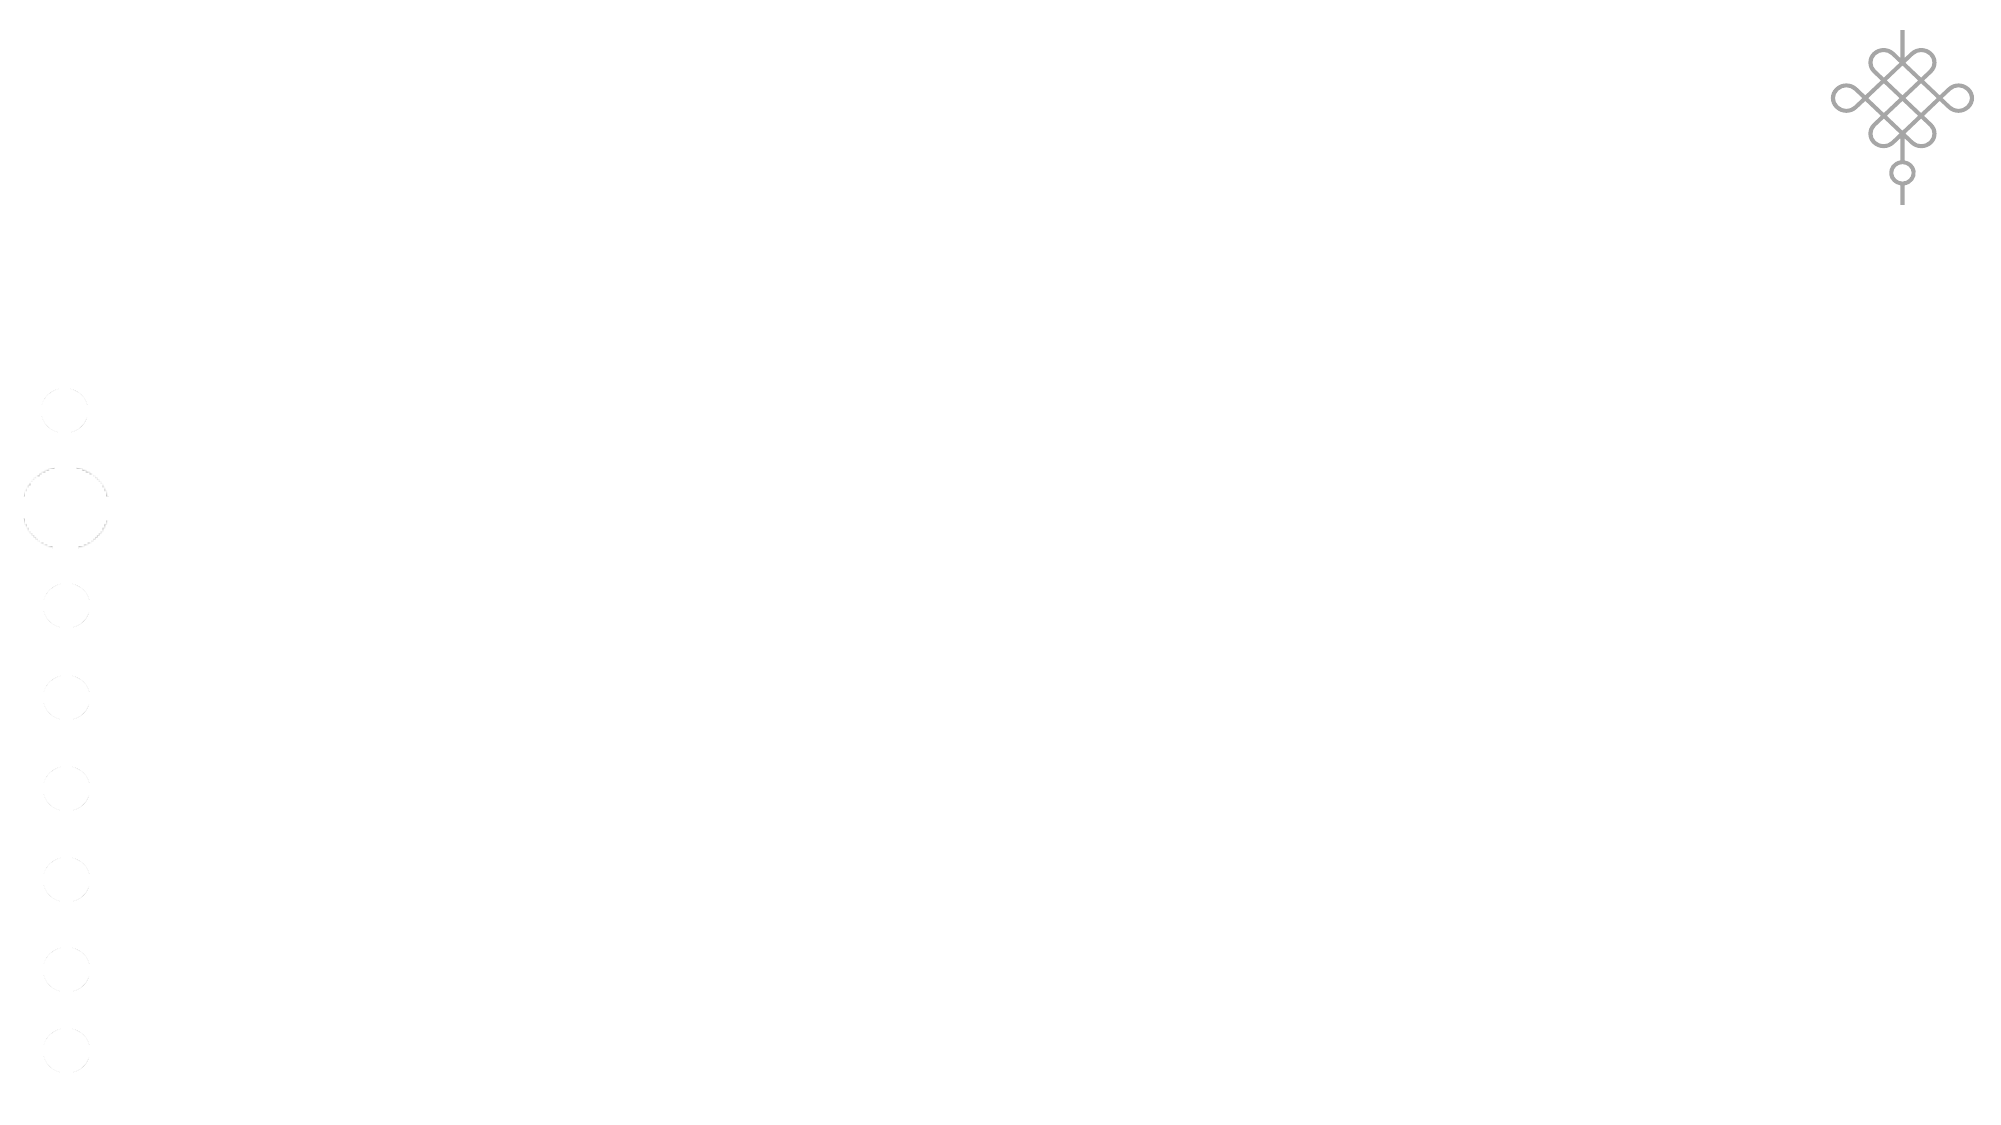

WEB DEVELOPMENT G10
AIM OF THIS PROJECT